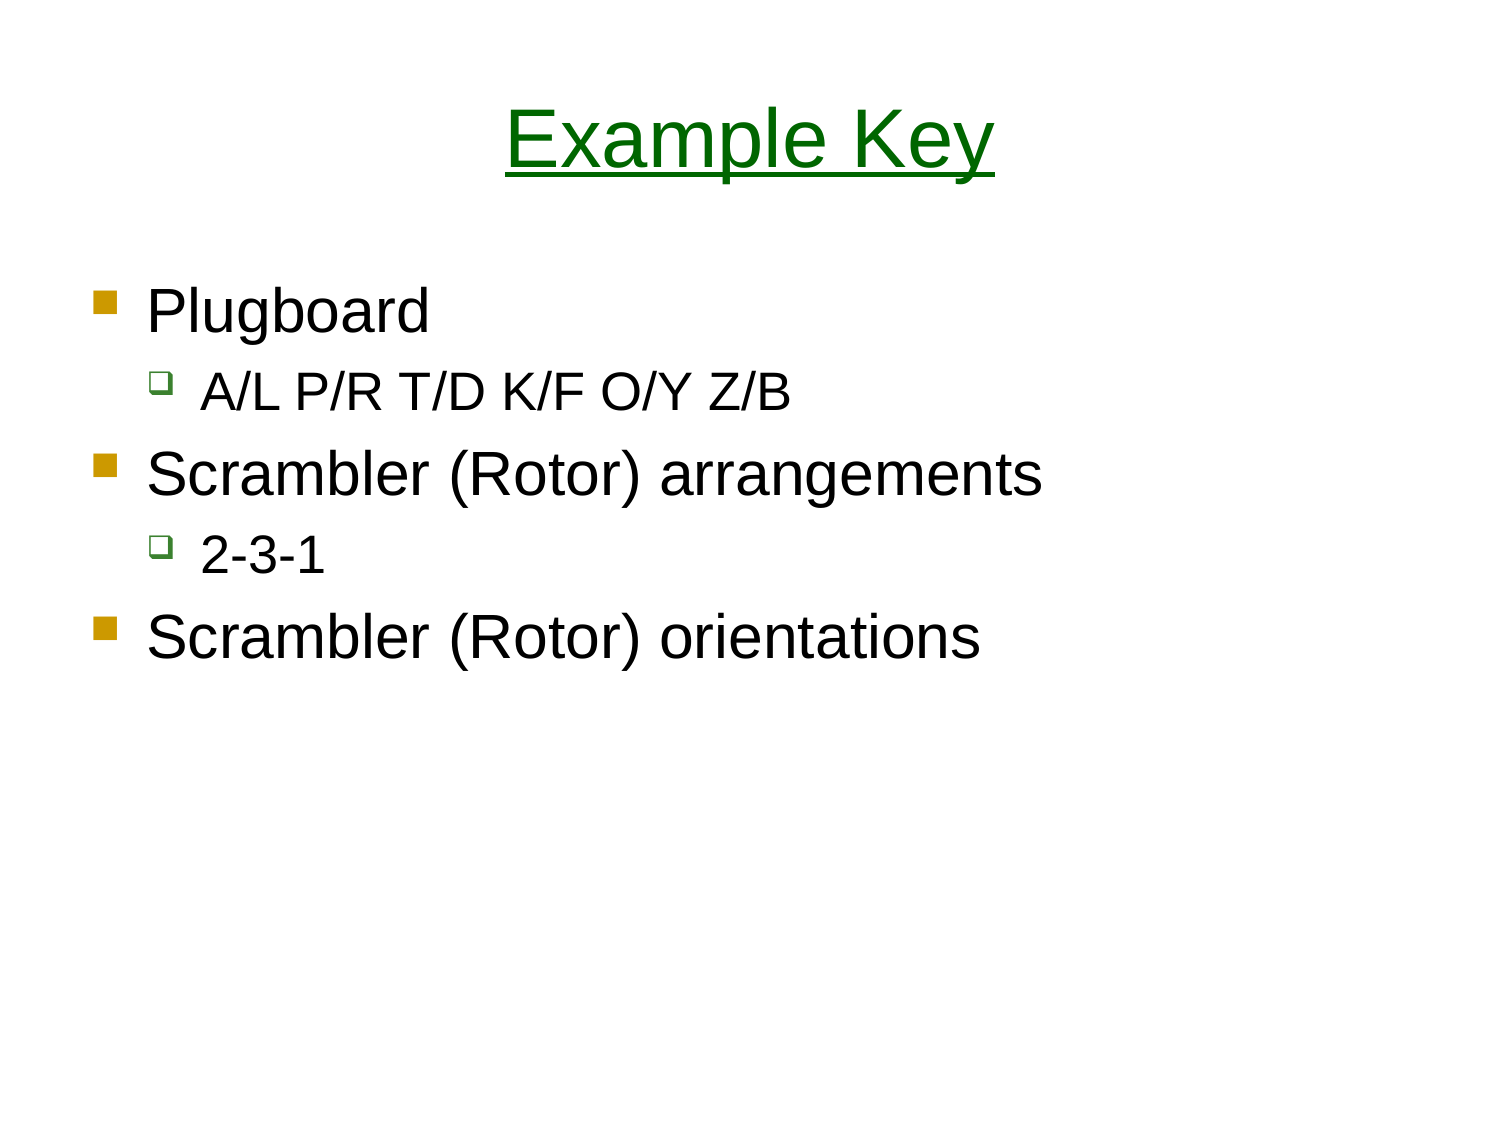

# Example Key
Plugboard
A/L P/R T/D K/F O/Y Z/B
Scrambler (Rotor) arrangements
2-3-1
Scrambler (Rotor) orientations